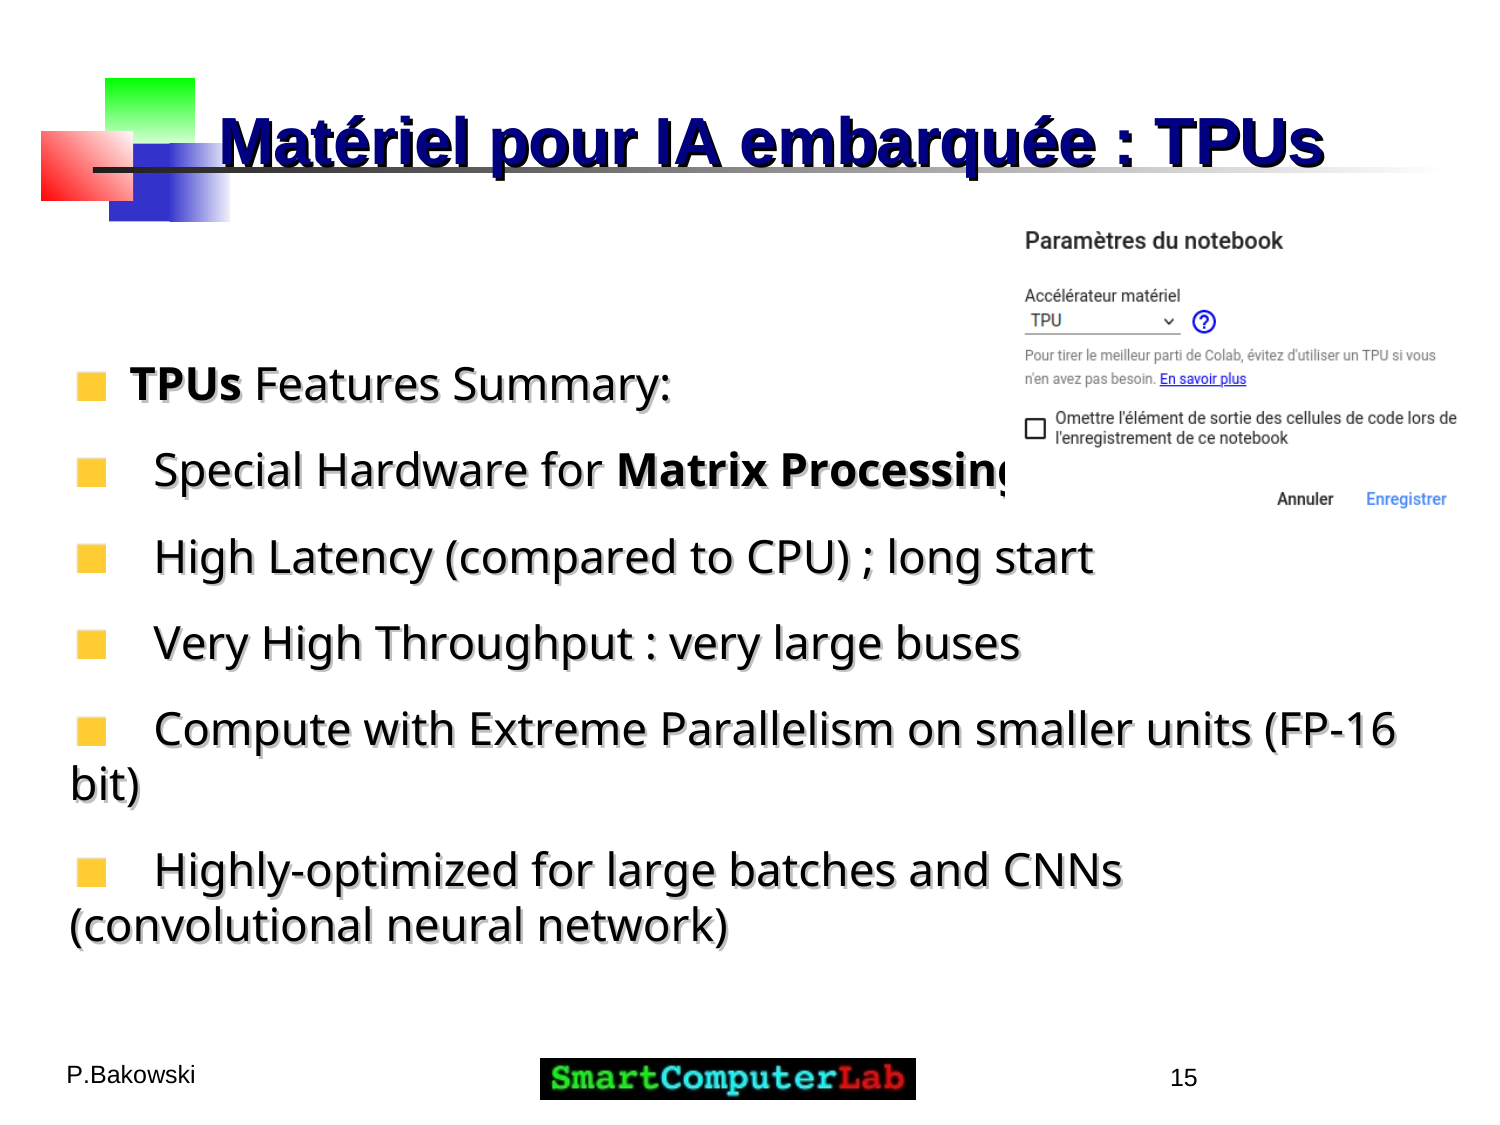

# Matériel pour IA embarquée : TPUs
 TPUs Features Summary:
 Special Hardware for Matrix Processing
 High Latency (compared to CPU) ; long start
 Very High Throughput : very large buses
 Compute with Extreme Parallelism on smaller units (FP-16 bit)
 Highly-optimized for large batches and CNNs (convolutional neural network)
15